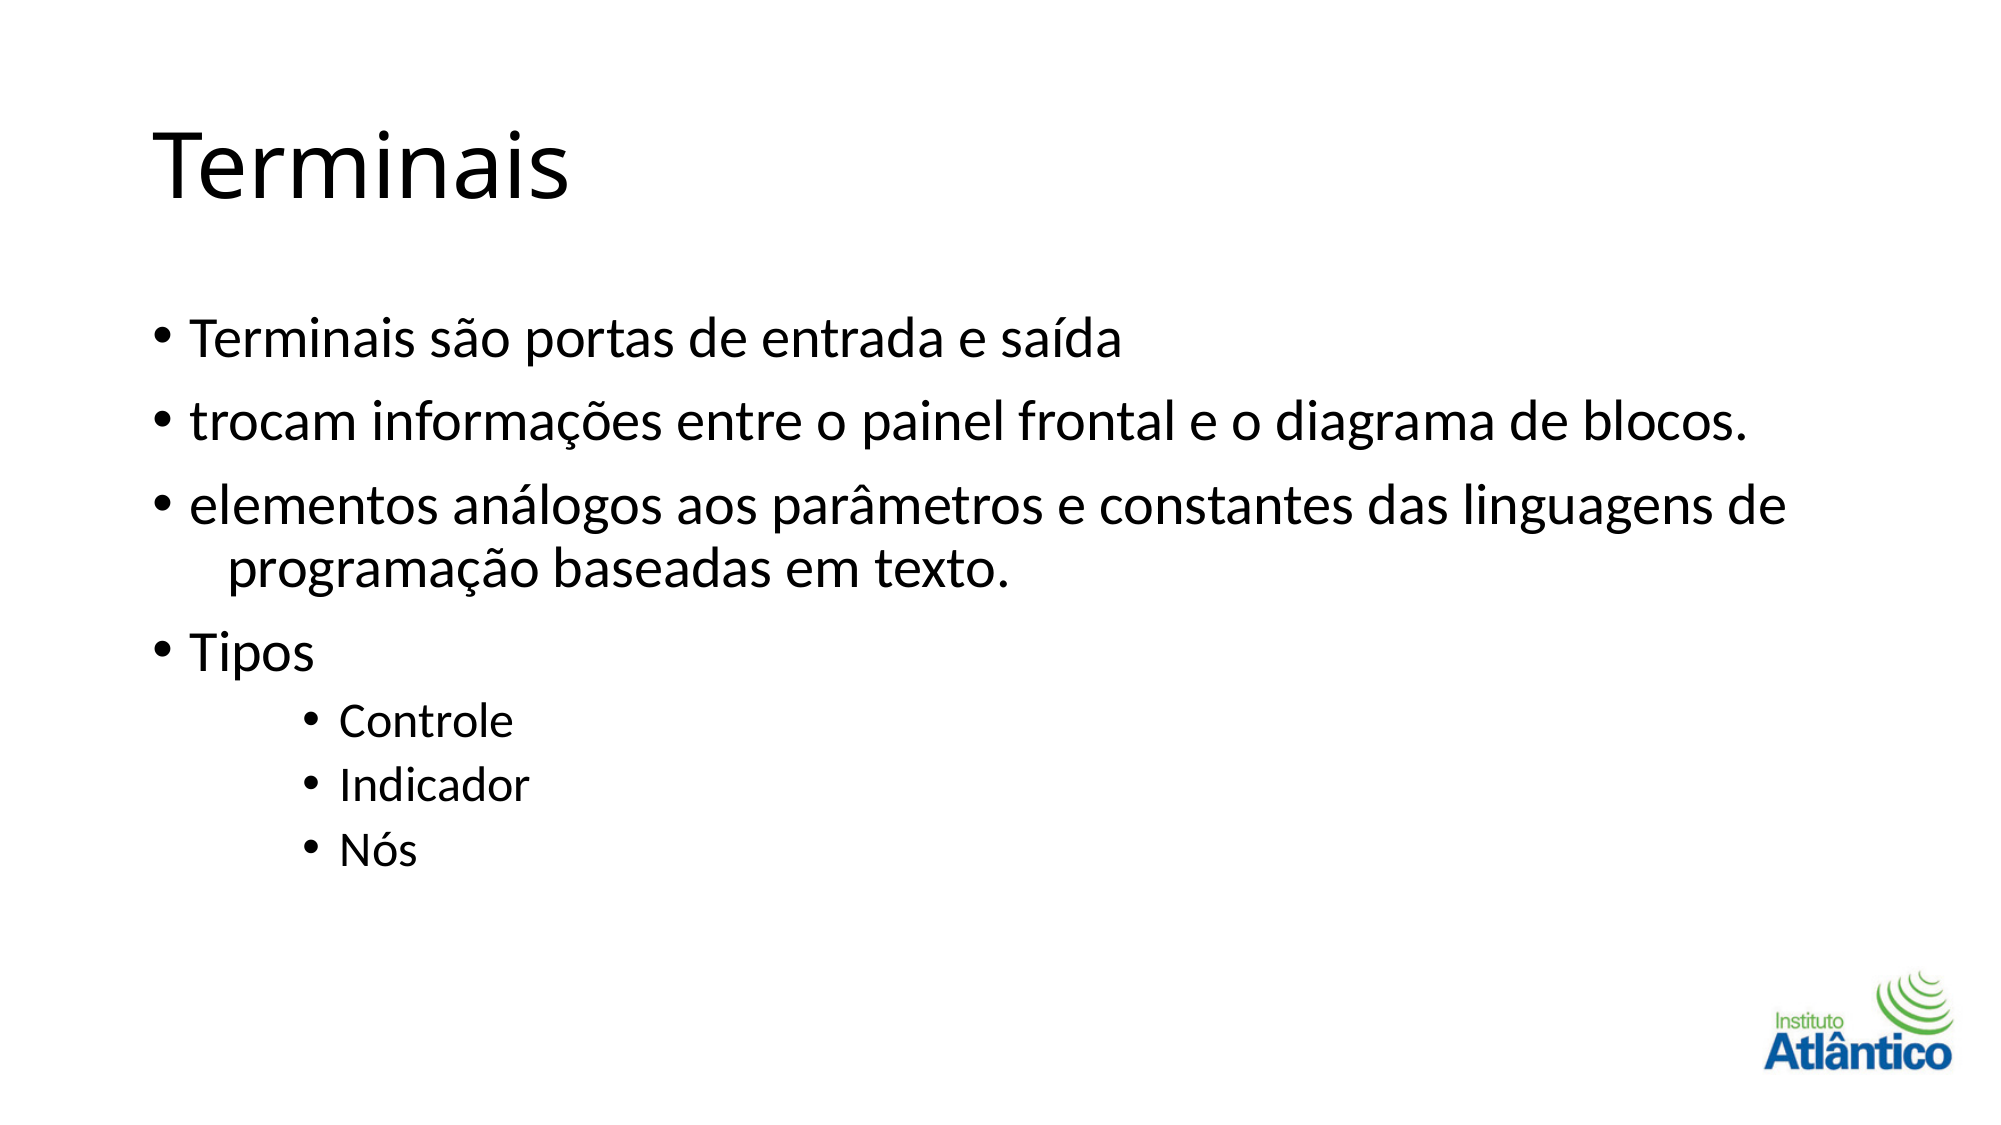

# Terminais
Terminais são portas de entrada e saída
trocam informações entre o painel frontal e o diagrama de blocos.
elementos análogos aos parâmetros e constantes das linguagens de programação baseadas em texto.
Tipos
Controle
Indicador
Nós